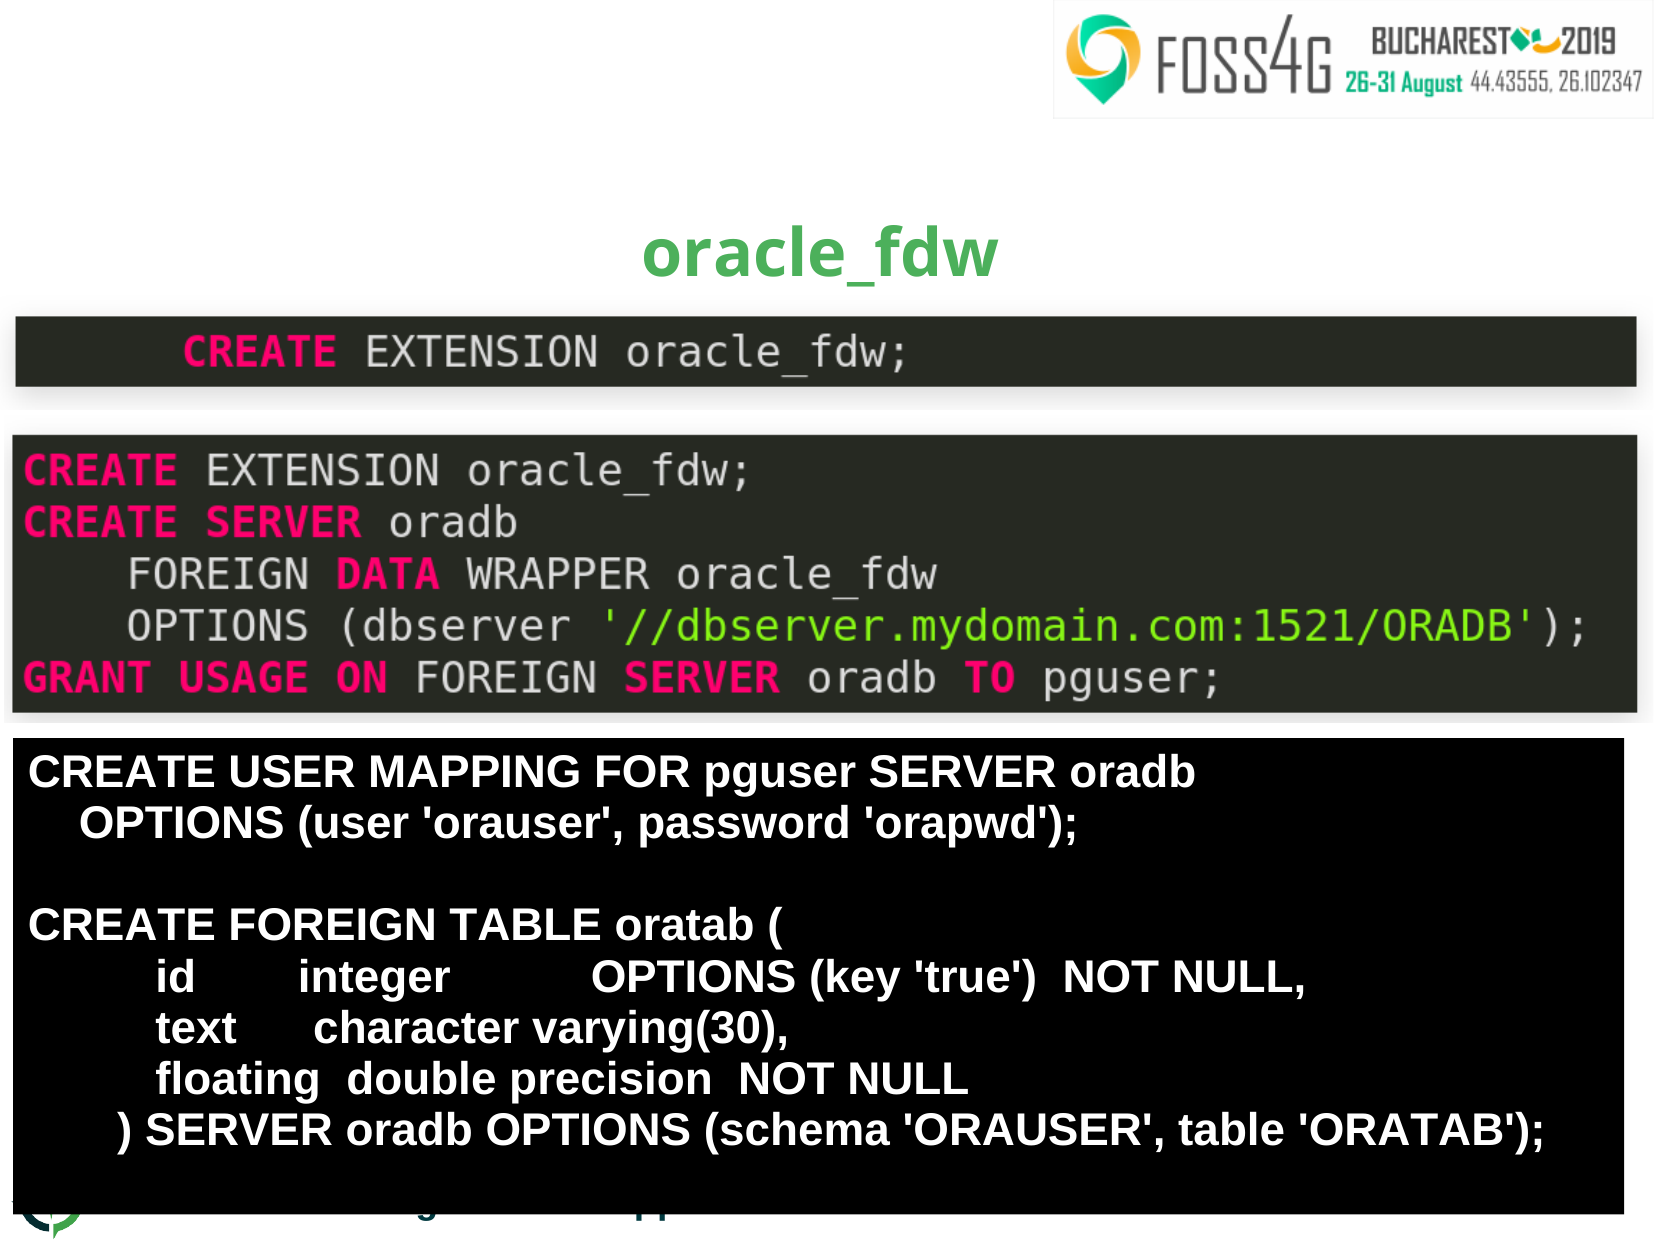

# oracle_fdw
CREATE USER MAPPING FOR pguser SERVER oradb
 OPTIONS (user 'orauser', password 'orapwd');
CREATE FOREIGN TABLE oratab (
 id integer OPTIONS (key 'true') NOT NULL,
 text character varying(30),
 floating double precision NOT NULL
 ) SERVER oradb OPTIONS (schema 'ORAUSER', table 'ORATAB');